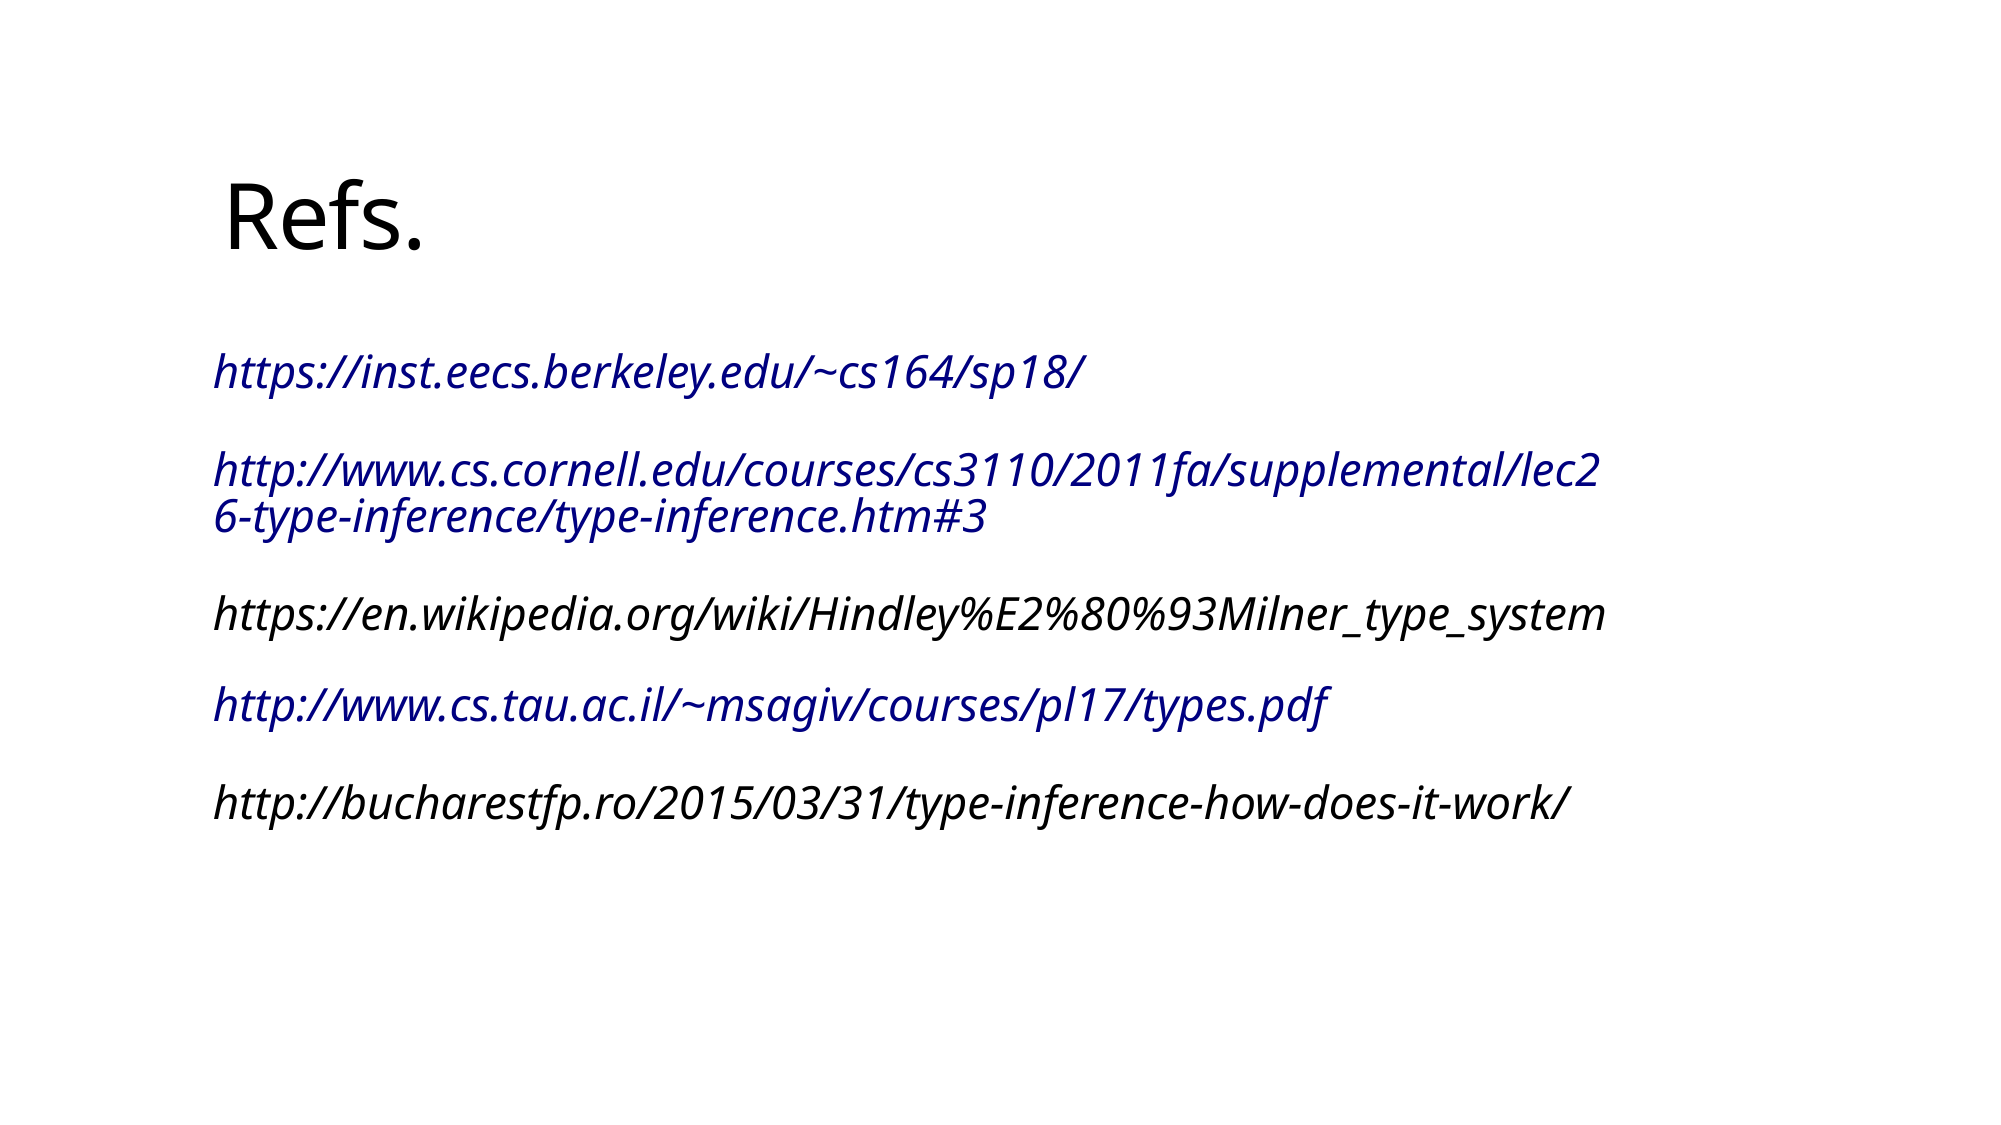

# Refs.
https://inst.eecs.berkeley.edu/~cs164/sp18/
http://www.cs.cornell.edu/courses/cs3110/2011fa/supplemental/lec26-type-inference/type-inference.htm#3
https://en.wikipedia.org/wiki/Hindley%E2%80%93Milner_type_system
http://www.cs.tau.ac.il/~msagiv/courses/pl17/types.pdf
http://bucharestfp.ro/2015/03/31/type-inference-how-does-it-work/